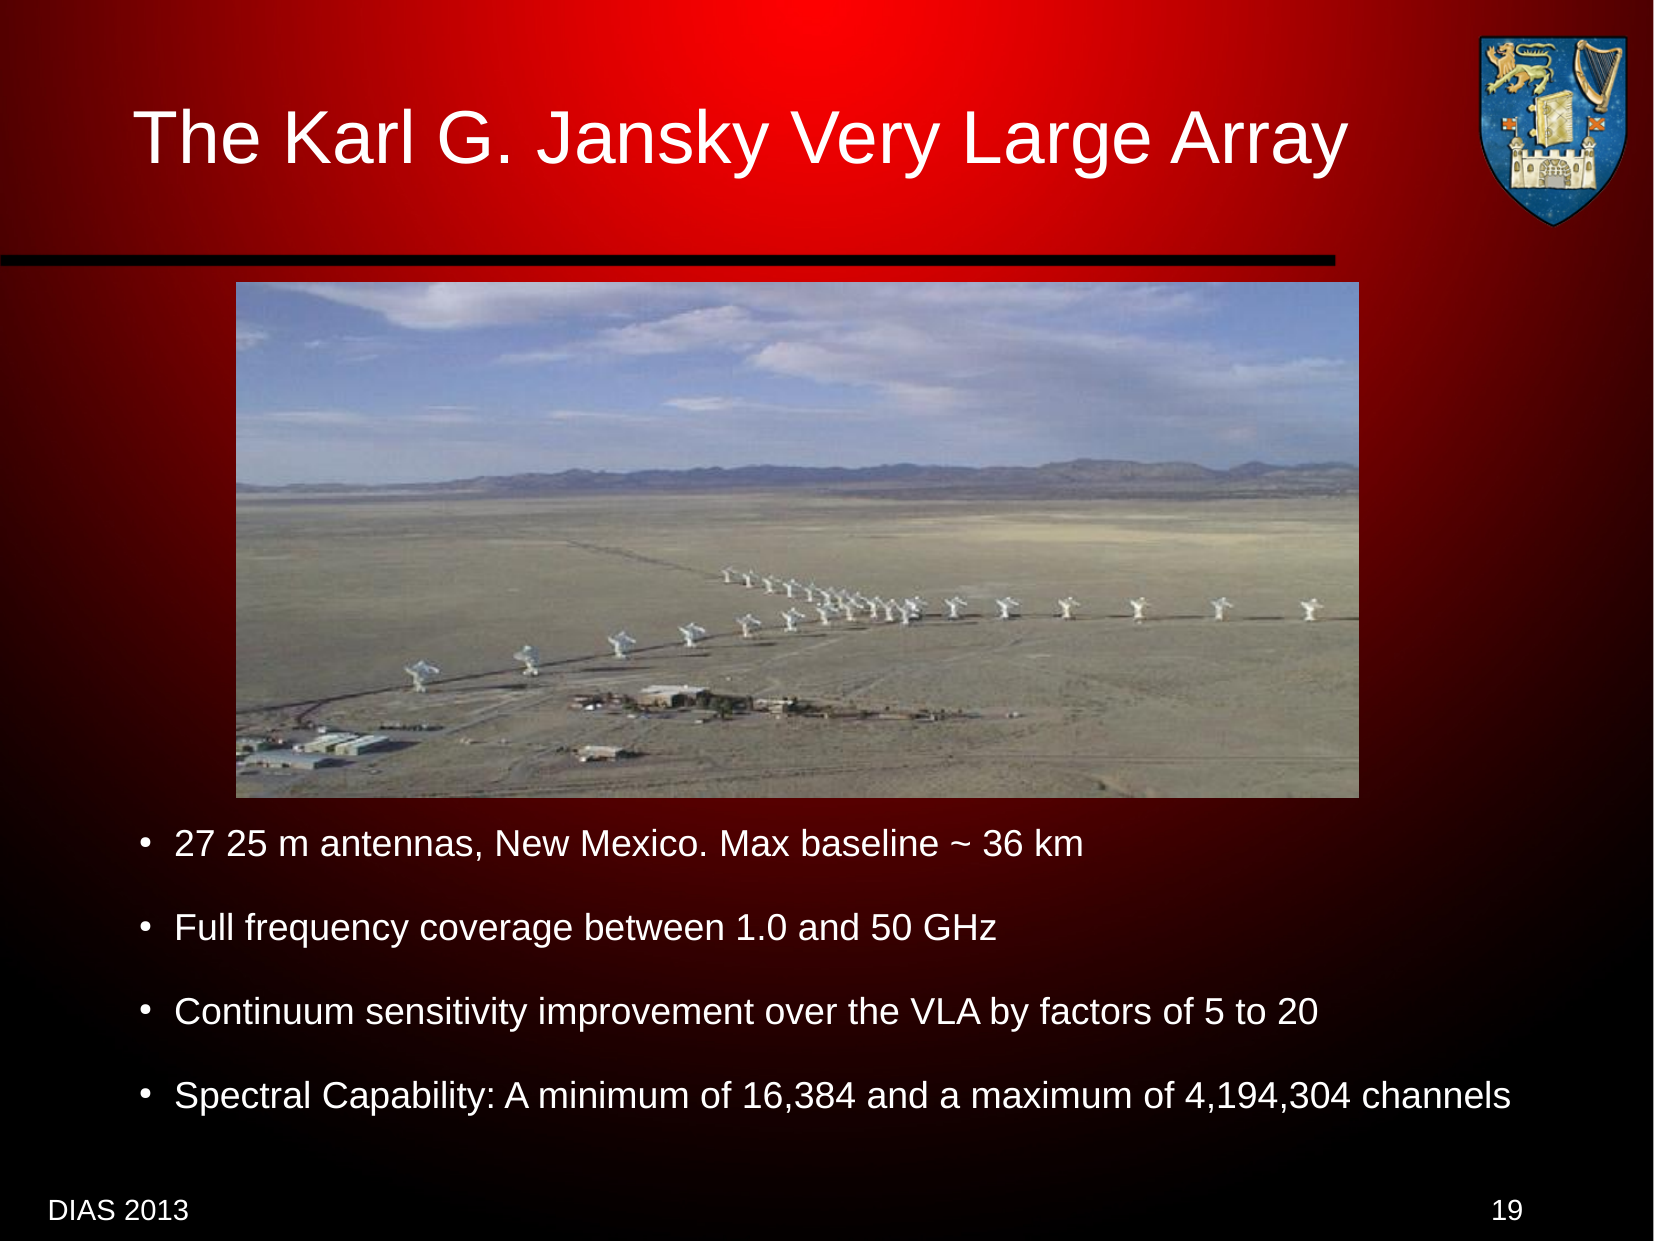

The Karl G. Jansky Very Large Array
27 25 m antennas, New Mexico. Max baseline ~ 36 km
Full frequency coverage between 1.0 and 50 GHz
Continuum sensitivity improvement over the VLA by factors of 5 to 20
Spectral Capability: A minimum of 16,384 and a maximum of 4,194,304 channels
October 3-5 2012
Radio
 DIAS 2013					 	 		 										19